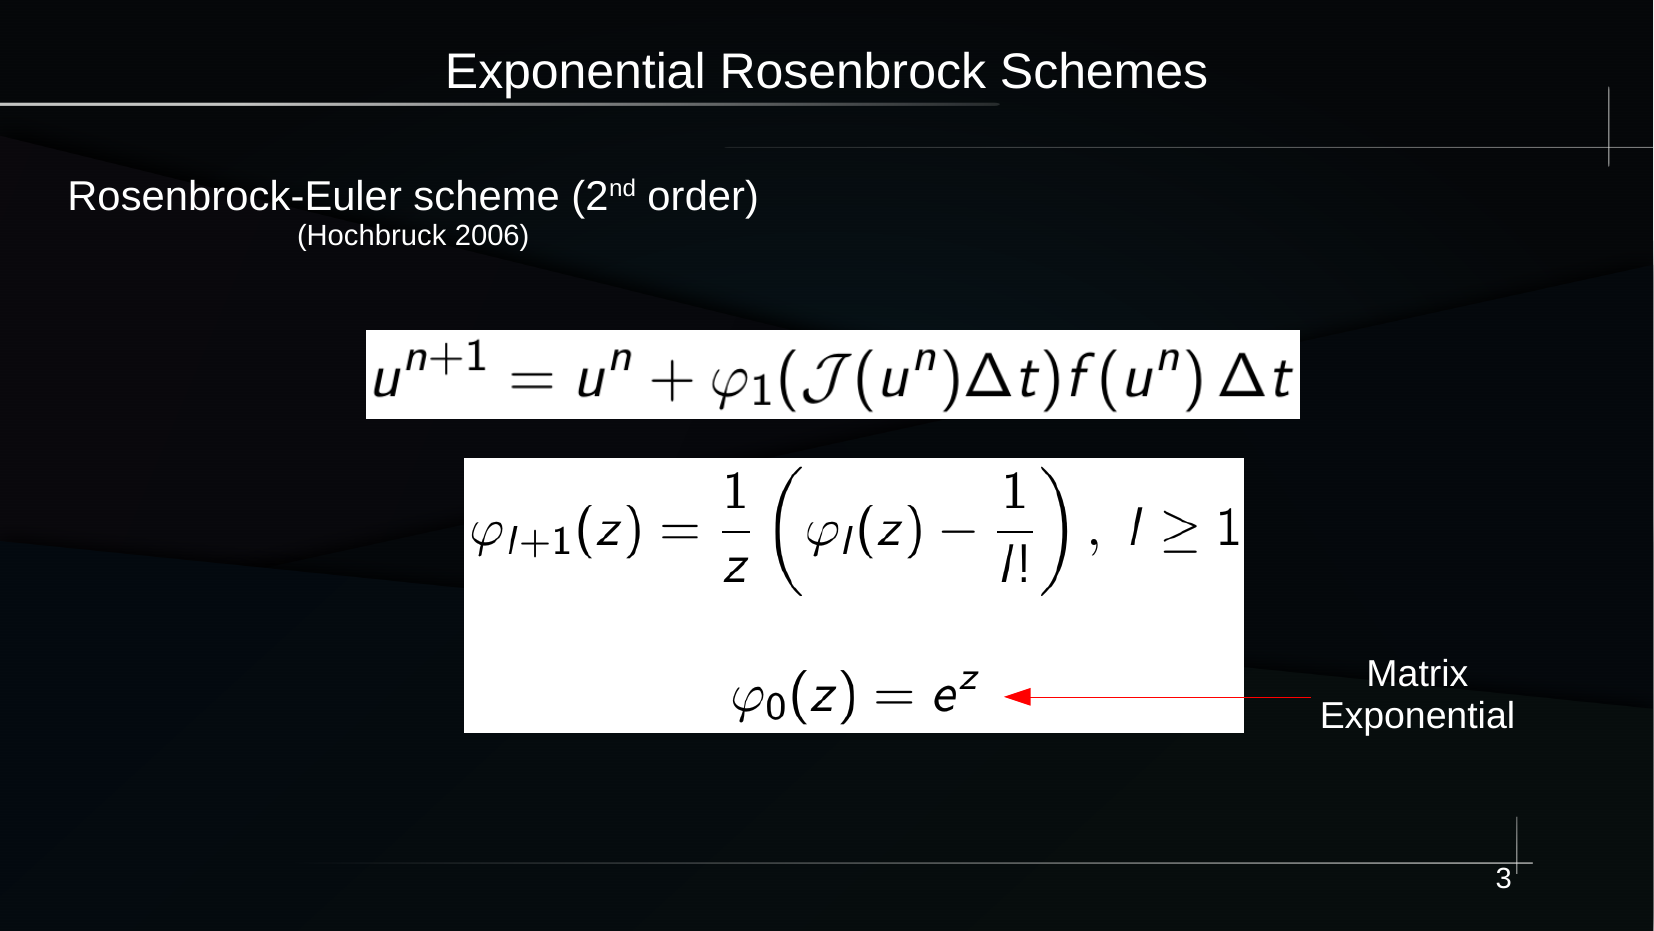

Exponential Rosenbrock Schemes
Rosenbrock-Euler scheme (2nd order)(Hochbruck 2006)
Matrix Exponential
3